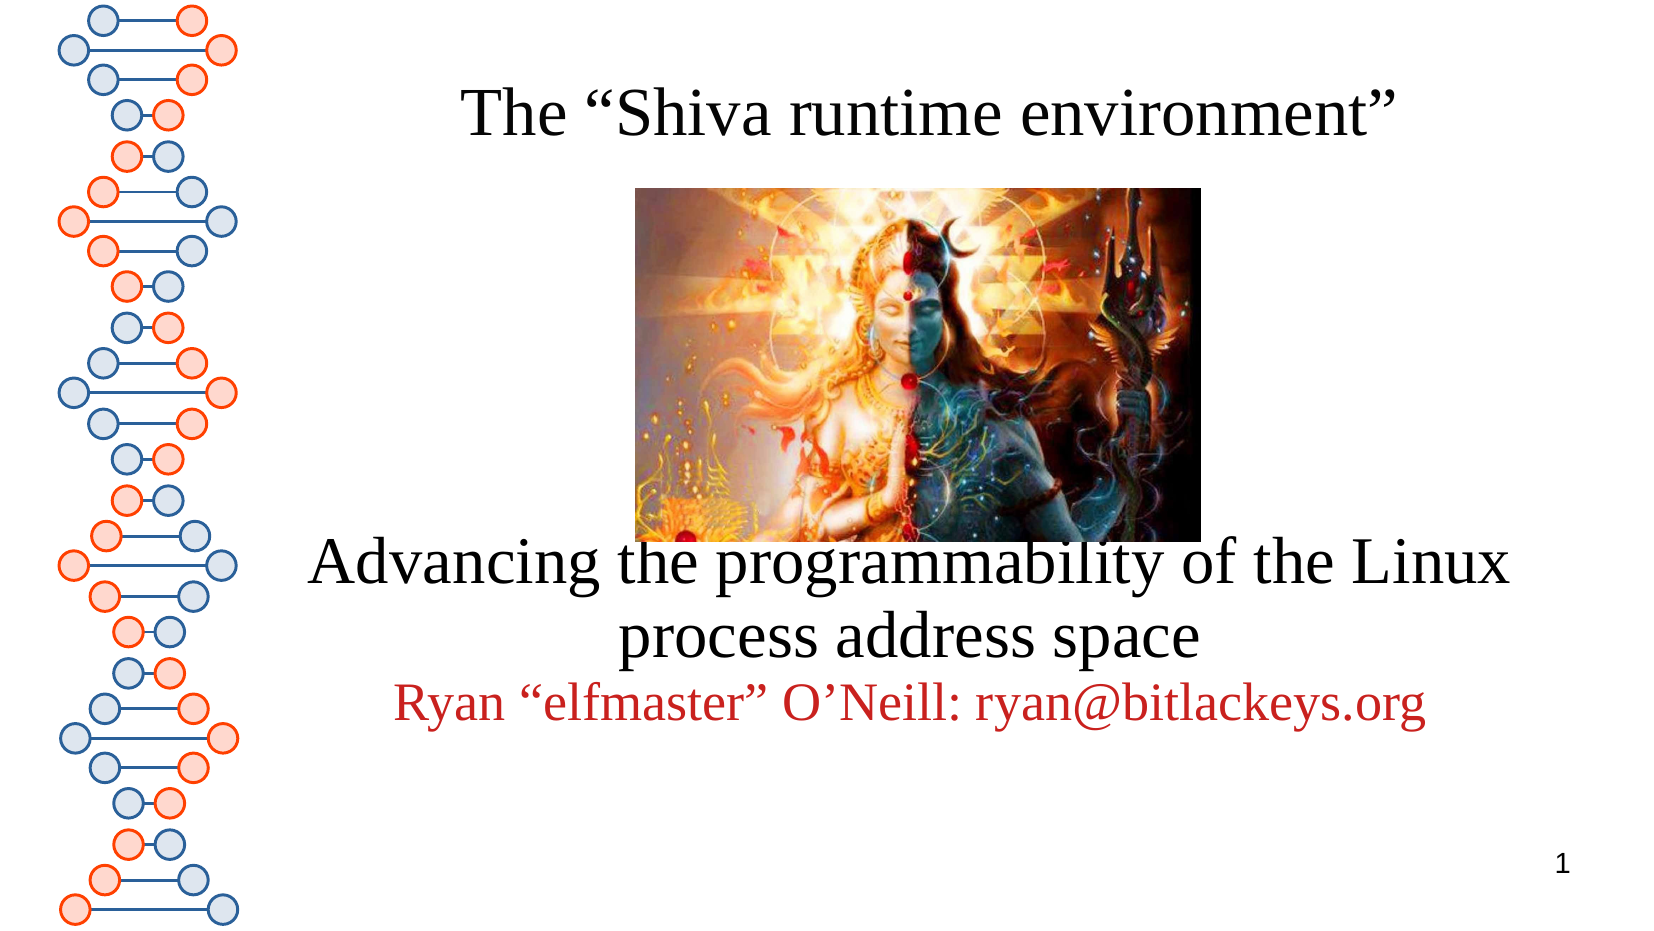

# The “Shiva runtime environment”
Advancing the programmability of the Linux process address space
Ryan “elfmaster” O’Neill: ryan@bitlackeys.org
1